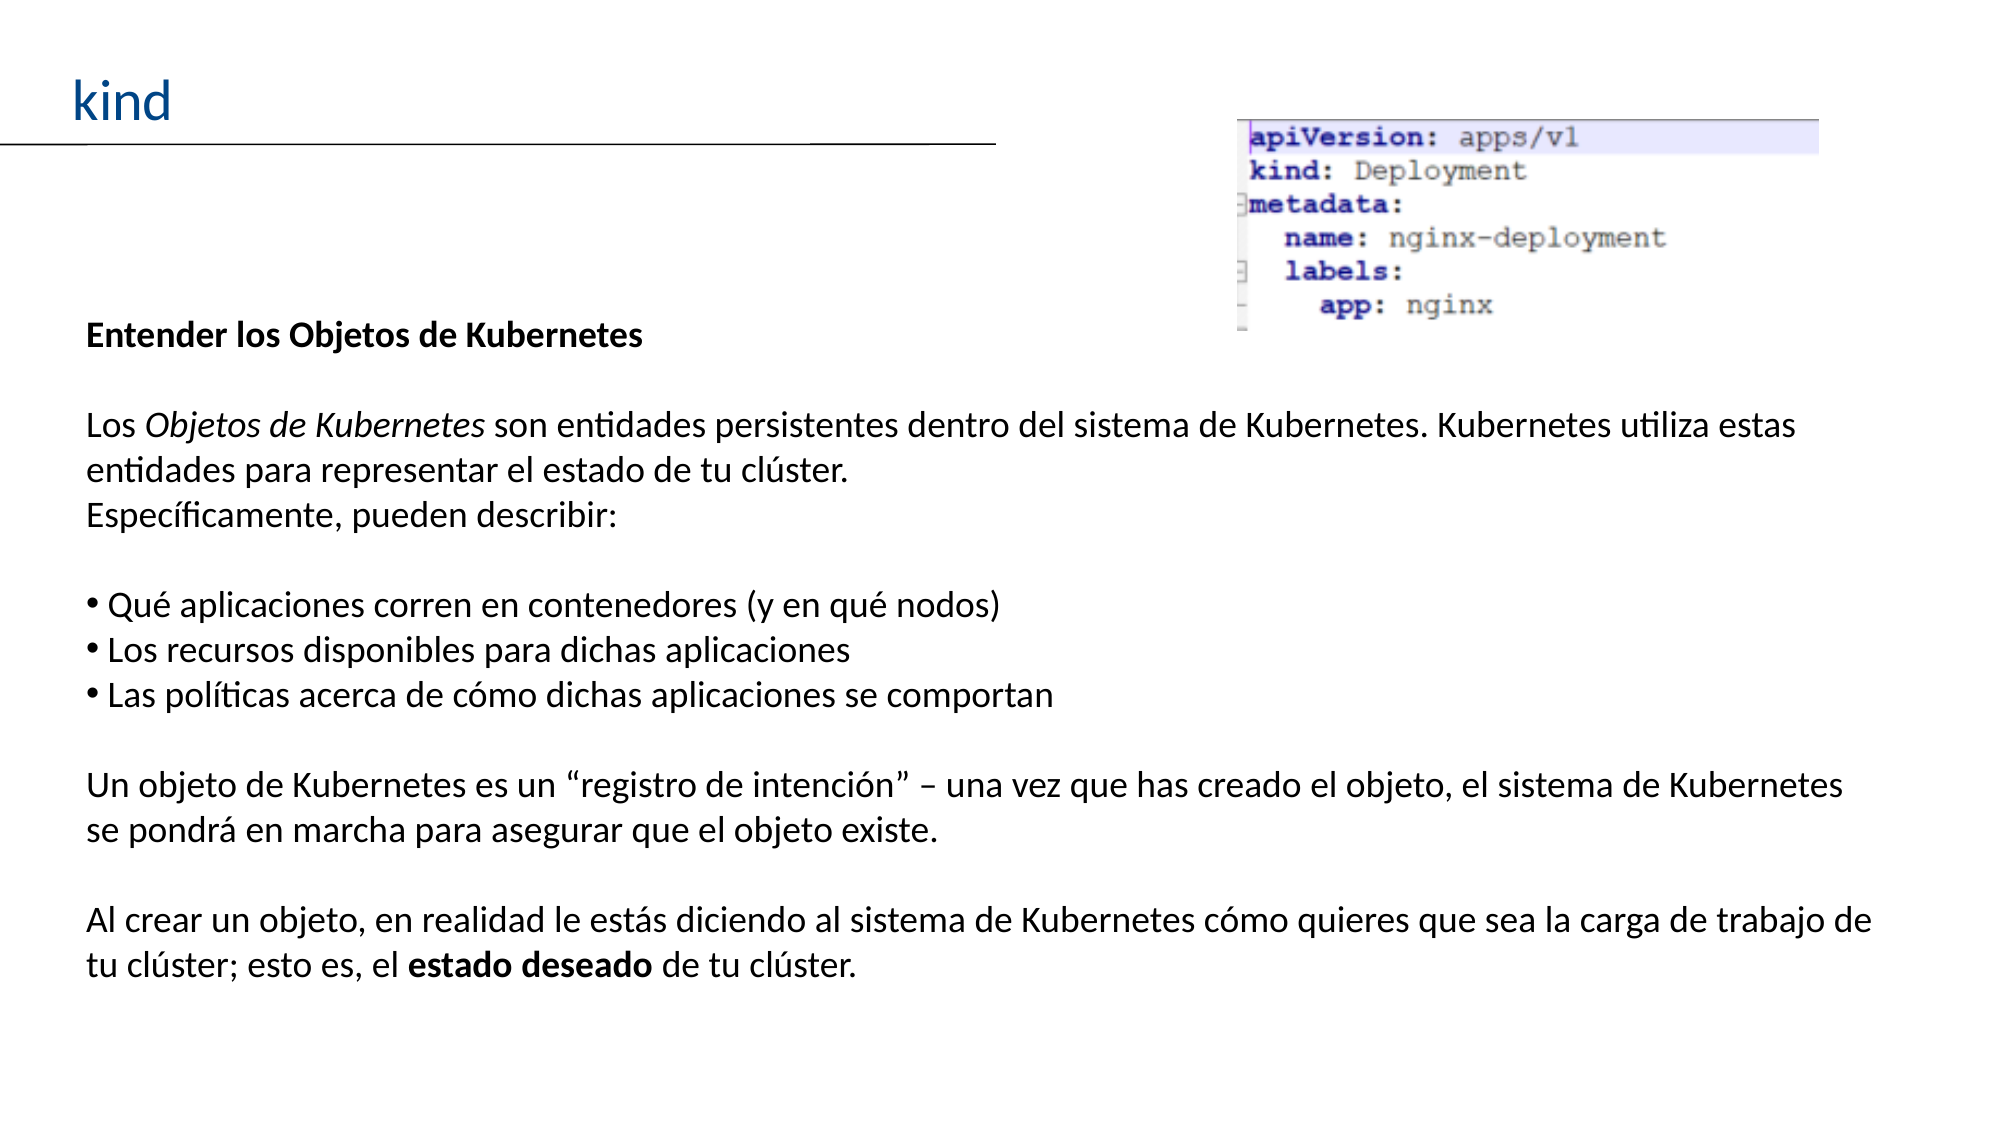

kind
Entender los Objetos de Kubernetes
Los Objetos de Kubernetes son entidades persistentes dentro del sistema de Kubernetes. Kubernetes utiliza estas entidades para representar el estado de tu clúster.
Específicamente, pueden describir:
 Qué aplicaciones corren en contenedores (y en qué nodos)
 Los recursos disponibles para dichas aplicaciones
 Las políticas acerca de cómo dichas aplicaciones se comportan
Un objeto de Kubernetes es un “registro de intención” – una vez que has creado el objeto, el sistema de Kubernetes se pondrá en marcha para asegurar que el objeto existe.
Al crear un objeto, en realidad le estás diciendo al sistema de Kubernetes cómo quieres que sea la carga de trabajo de tu clúster; esto es, el estado deseado de tu clúster.